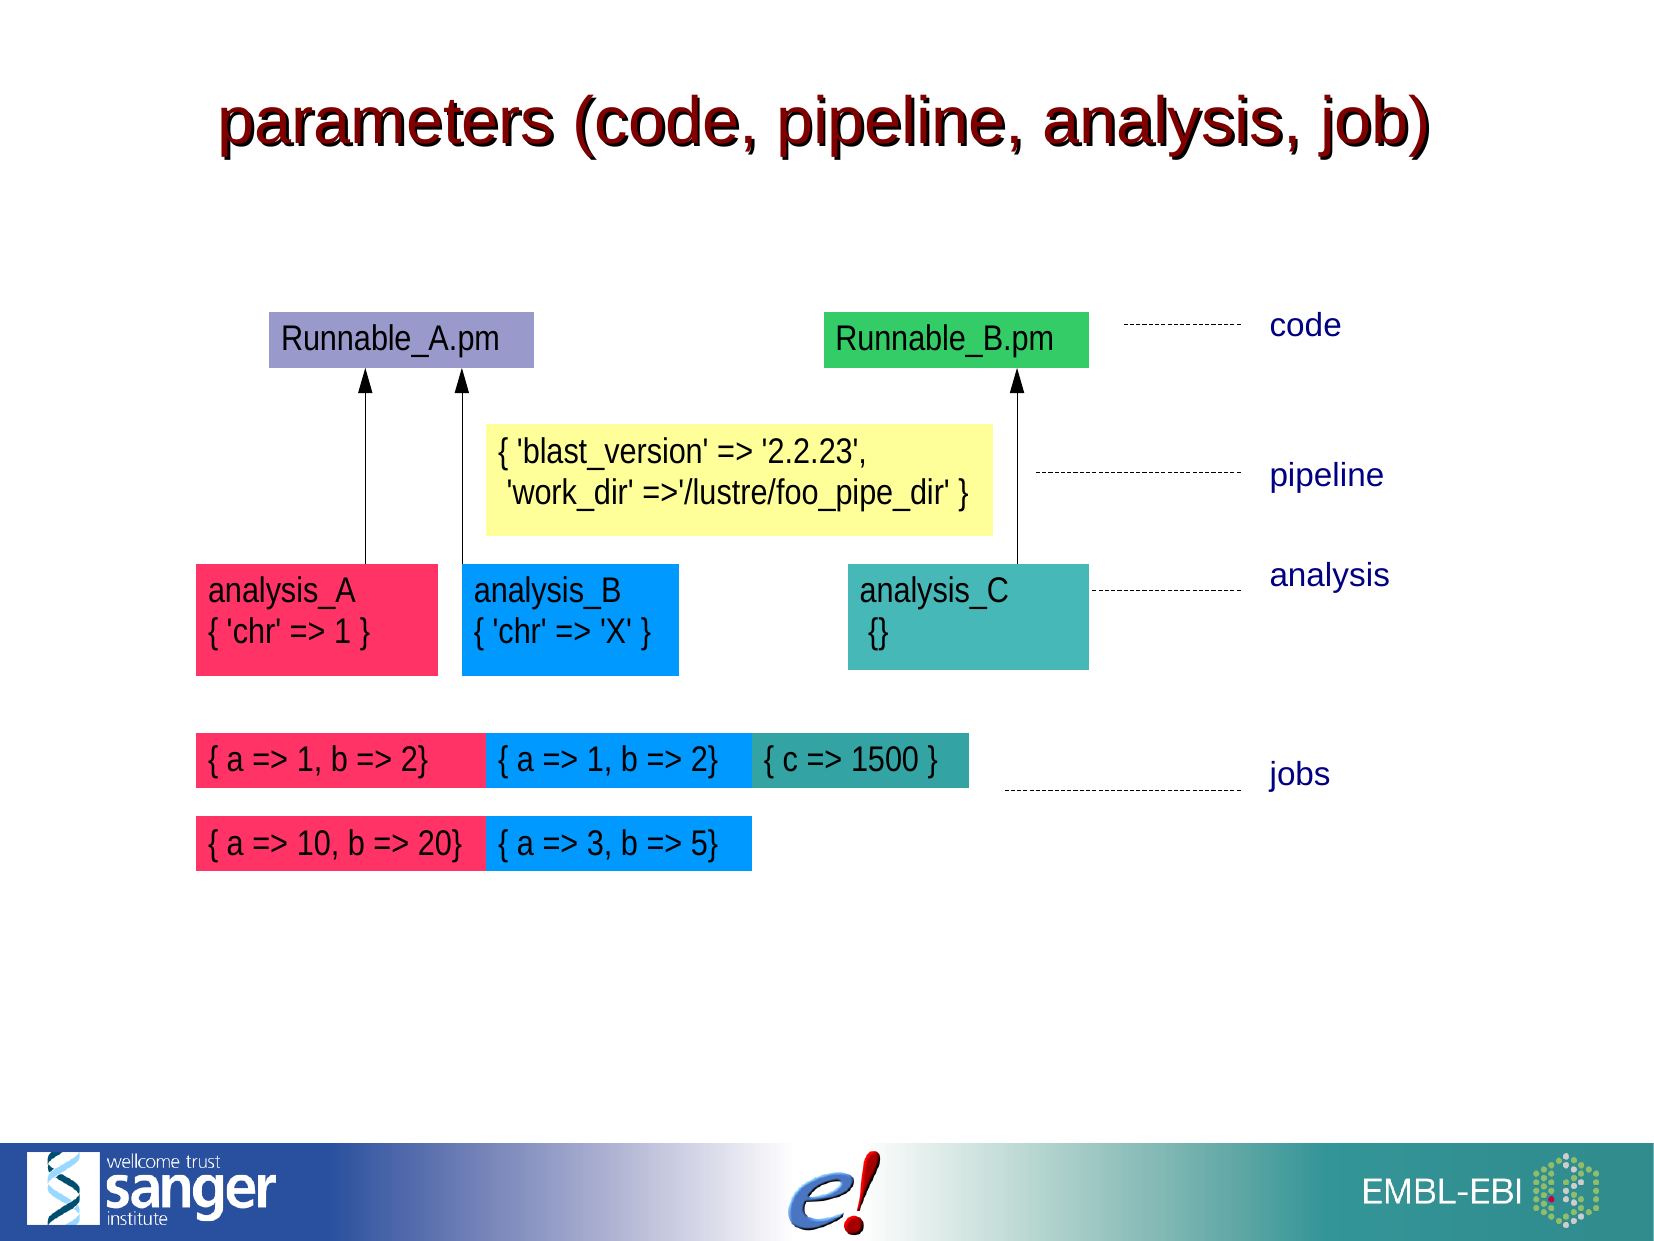

# parameters (code, pipeline, analysis, job)
code
pipeline
analysis
jobs